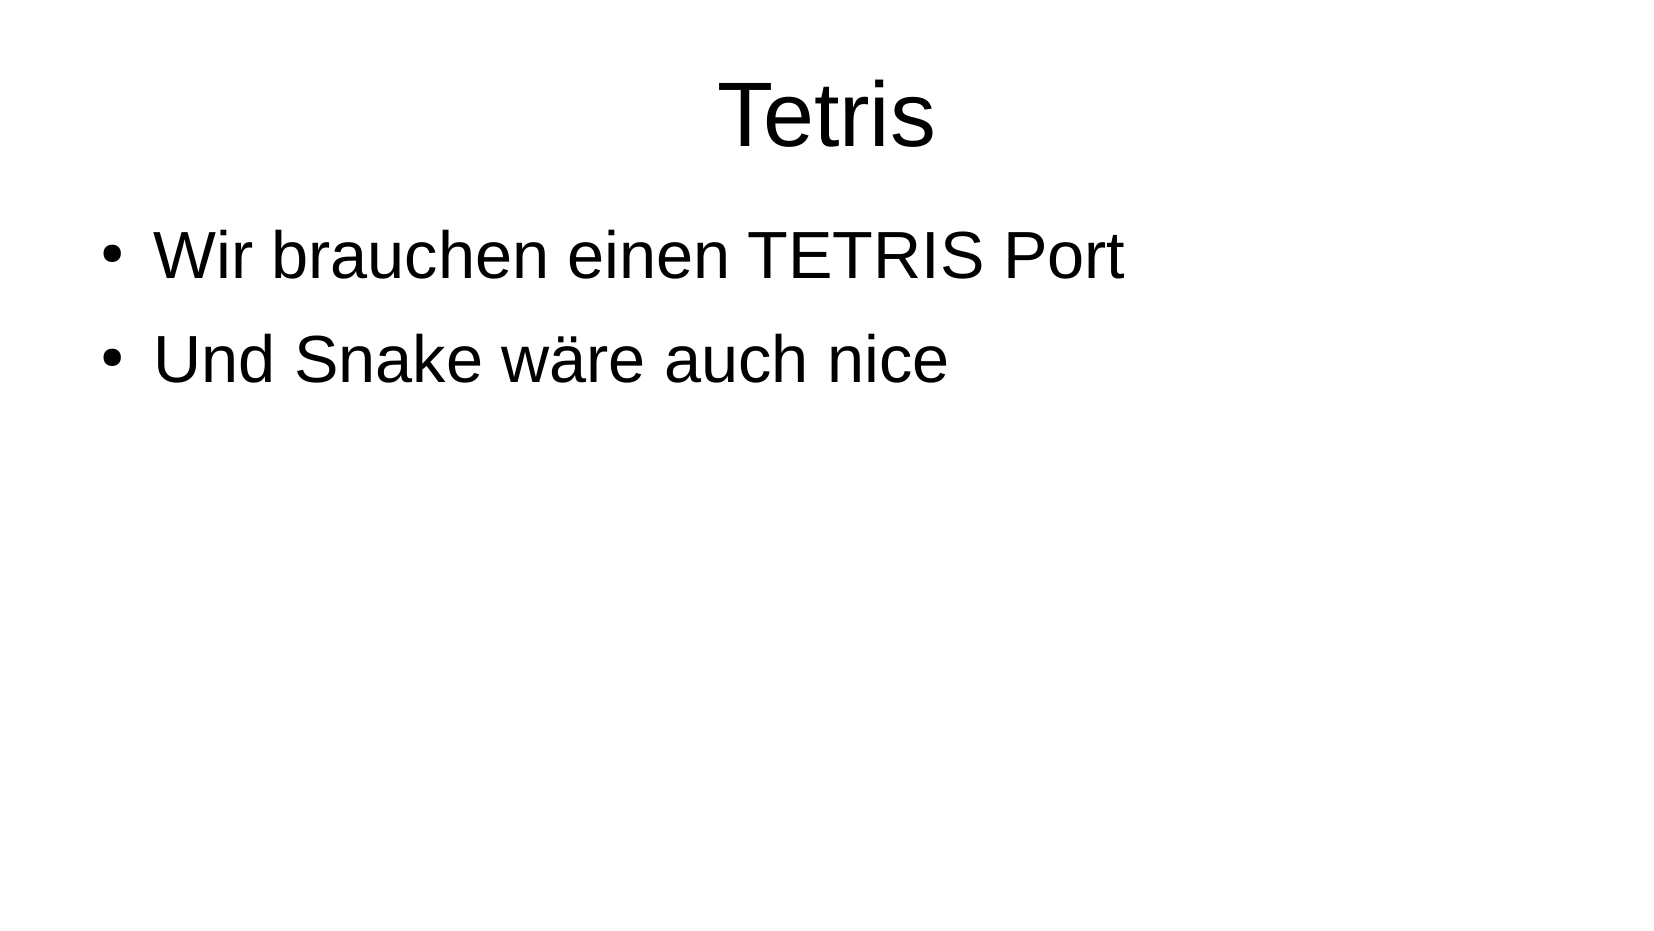

# Tetris
Wir brauchen einen TETRIS Port
Und Snake wäre auch nice